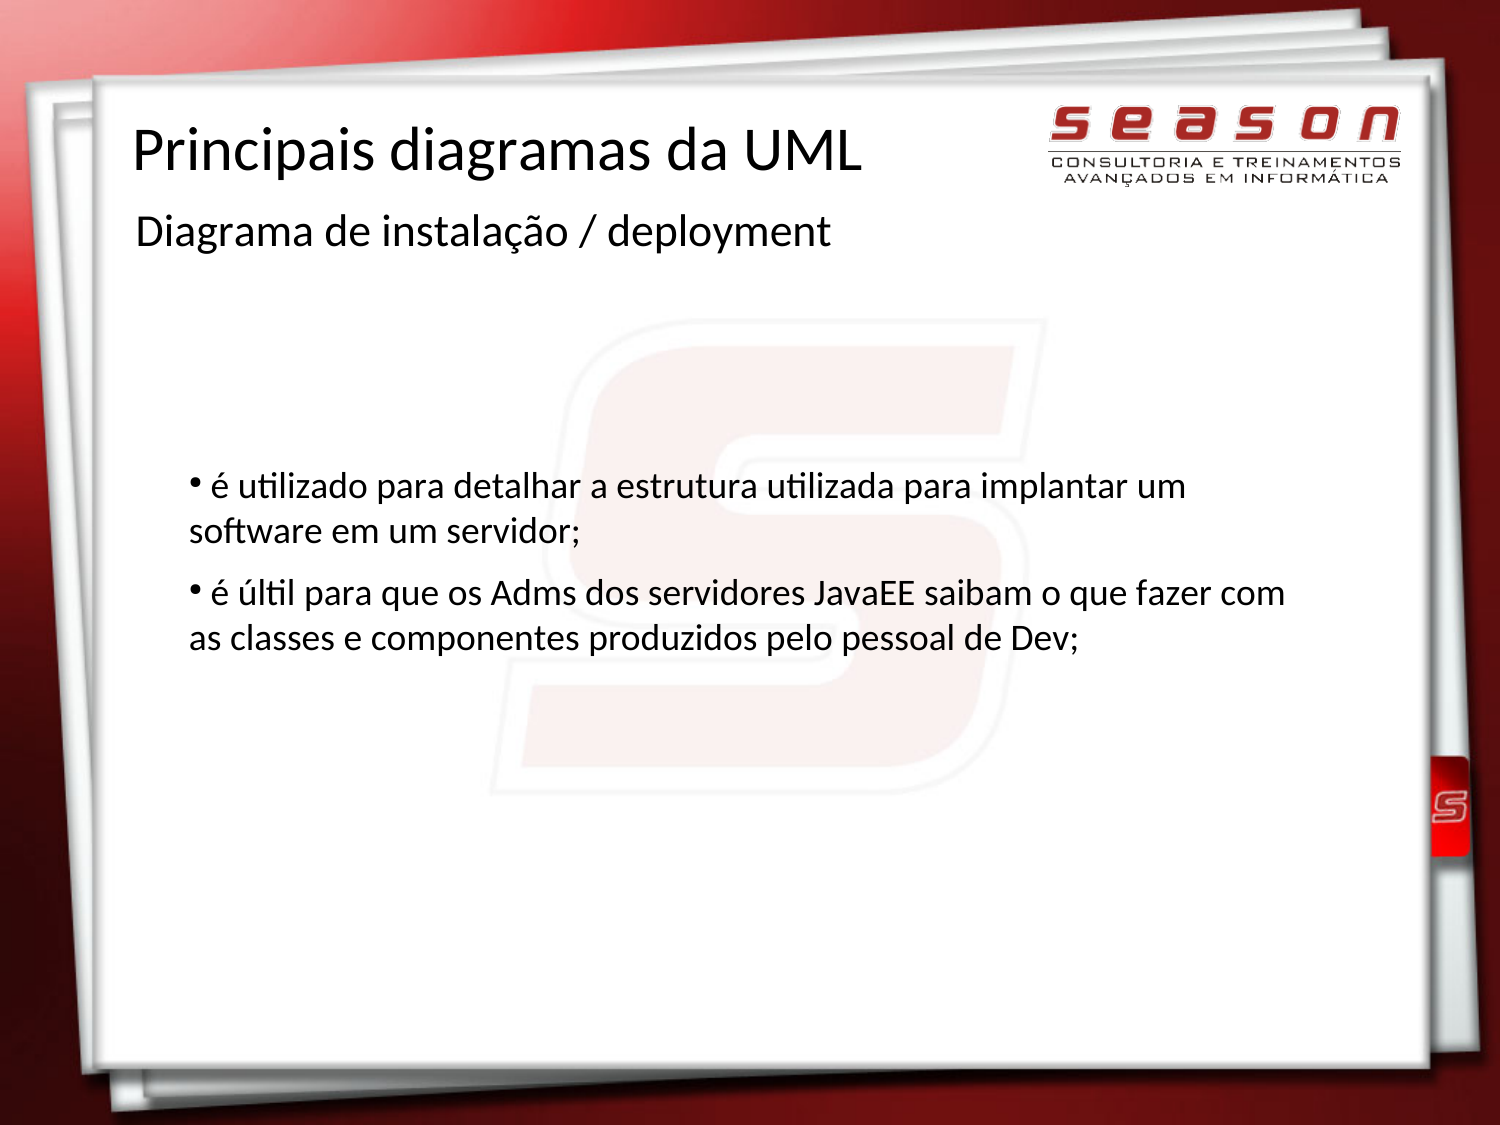

# Principais diagramas da UML
Diagrama de instalação / deployment
 é utilizado para detalhar a estrutura utilizada para implantar um software em um servidor;
 é últil para que os Adms dos servidores JavaEE saibam o que fazer com as classes e componentes produzidos pelo pessoal de Dev;